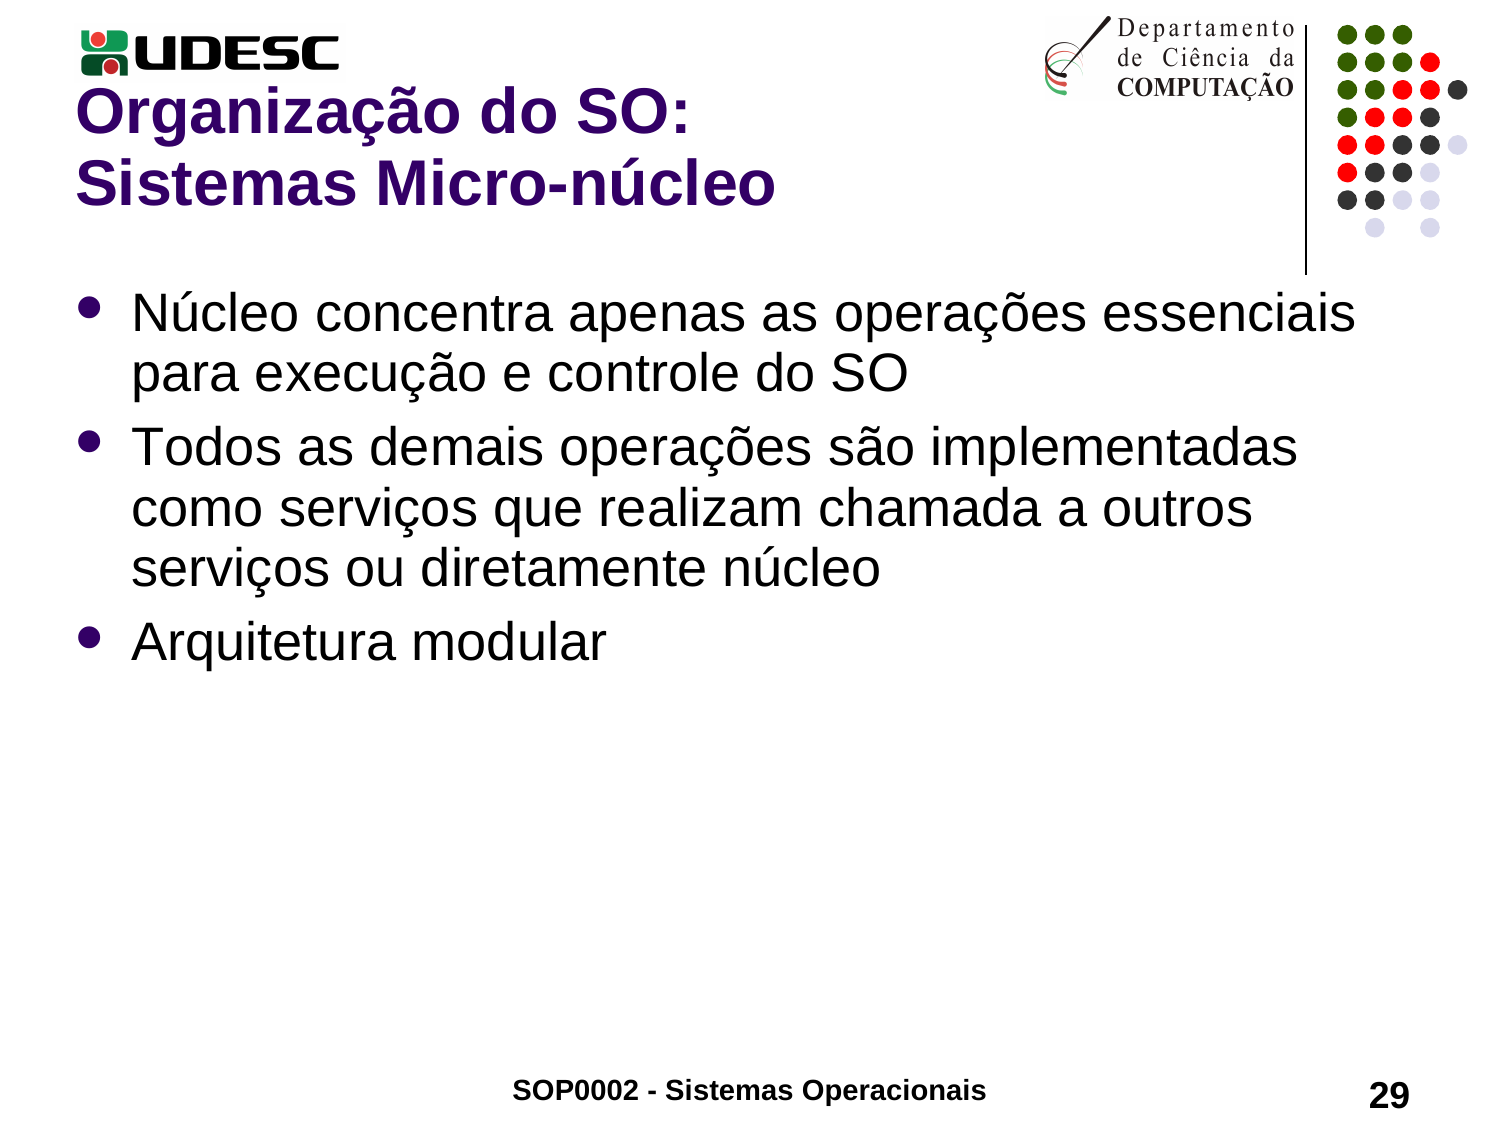

# Organização do SO: Sistemas Micro-núcleo
Núcleo concentra apenas as operações essenciais para execução e controle do SO
Todos as demais operações são implementadas como serviços que realizam chamada a outros serviços ou diretamente núcleo
Arquitetura modular
29